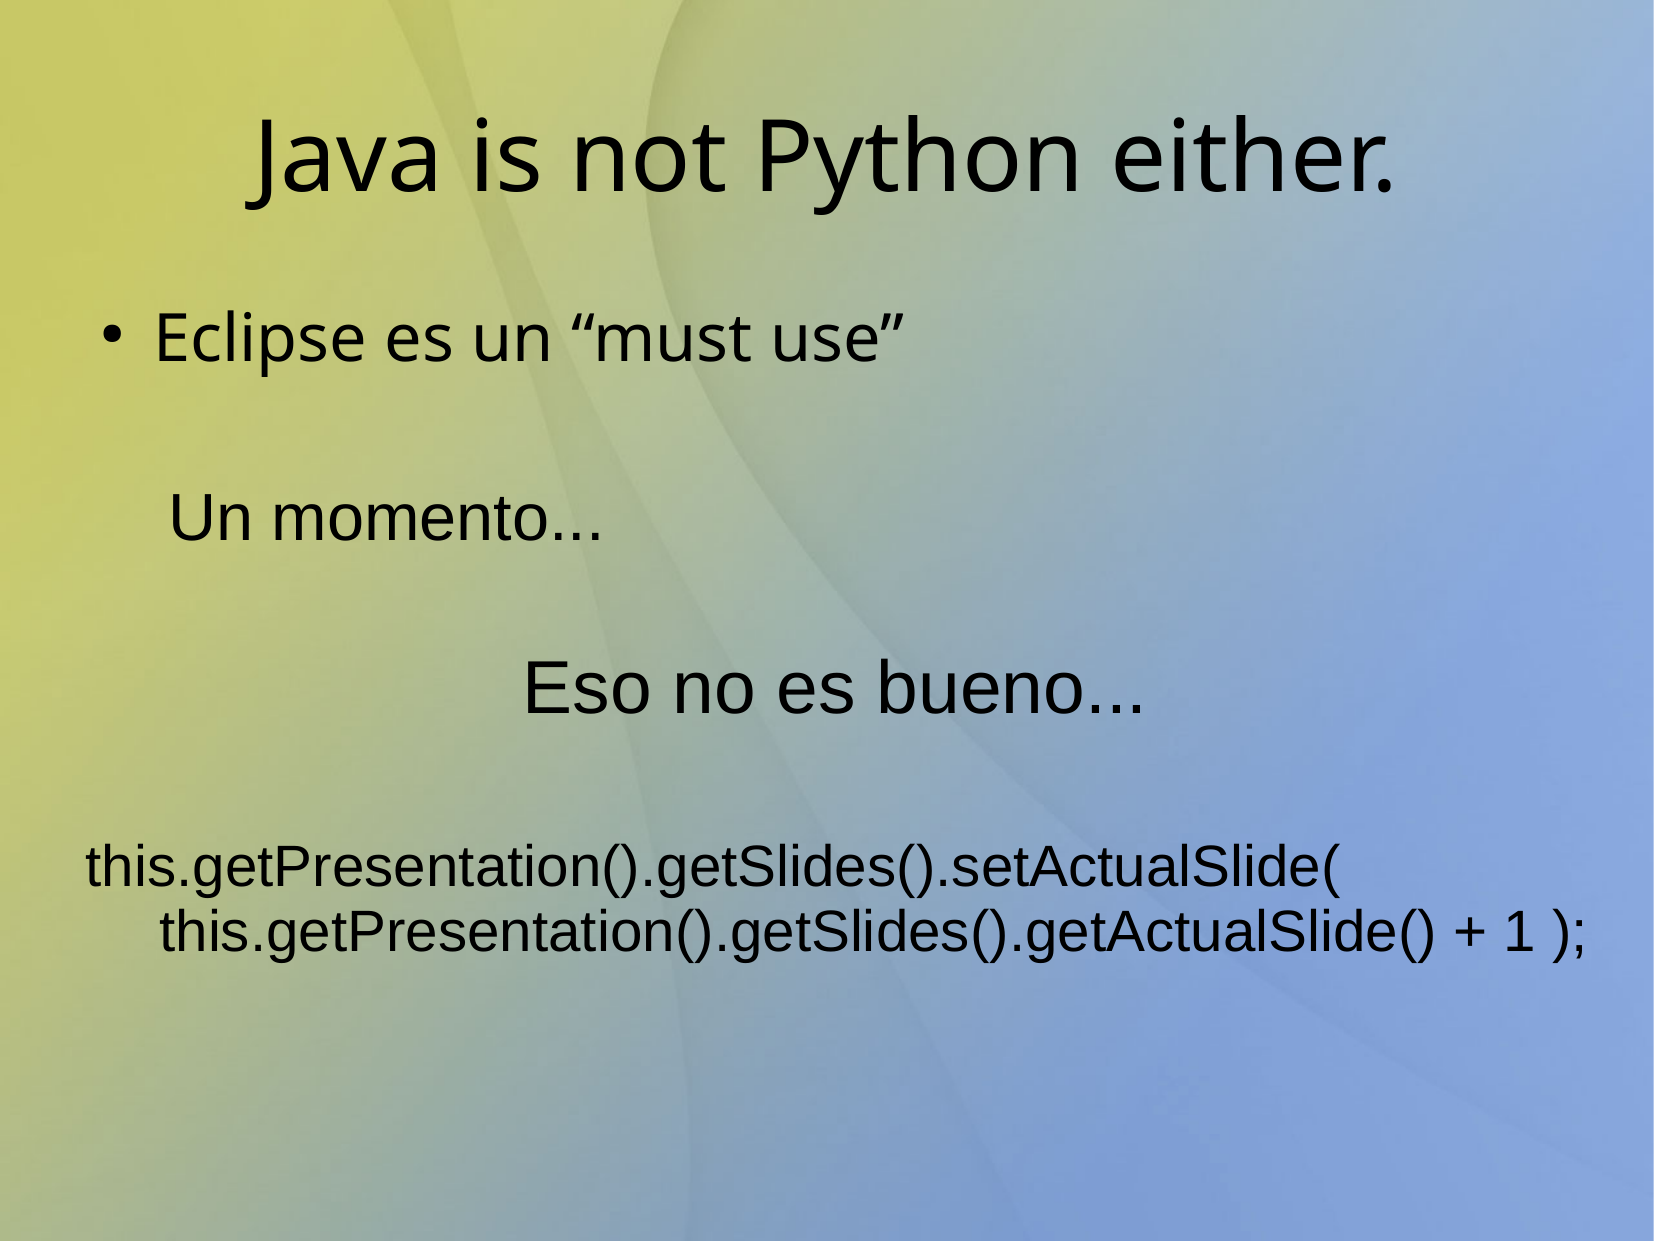

# Java is not Python either.
Eclipse es un “must use”
Un momento...
Eso no es bueno...
this.getPresentation().getSlides().setActualSlide(
	this.getPresentation().getSlides().getActualSlide() + 1 );